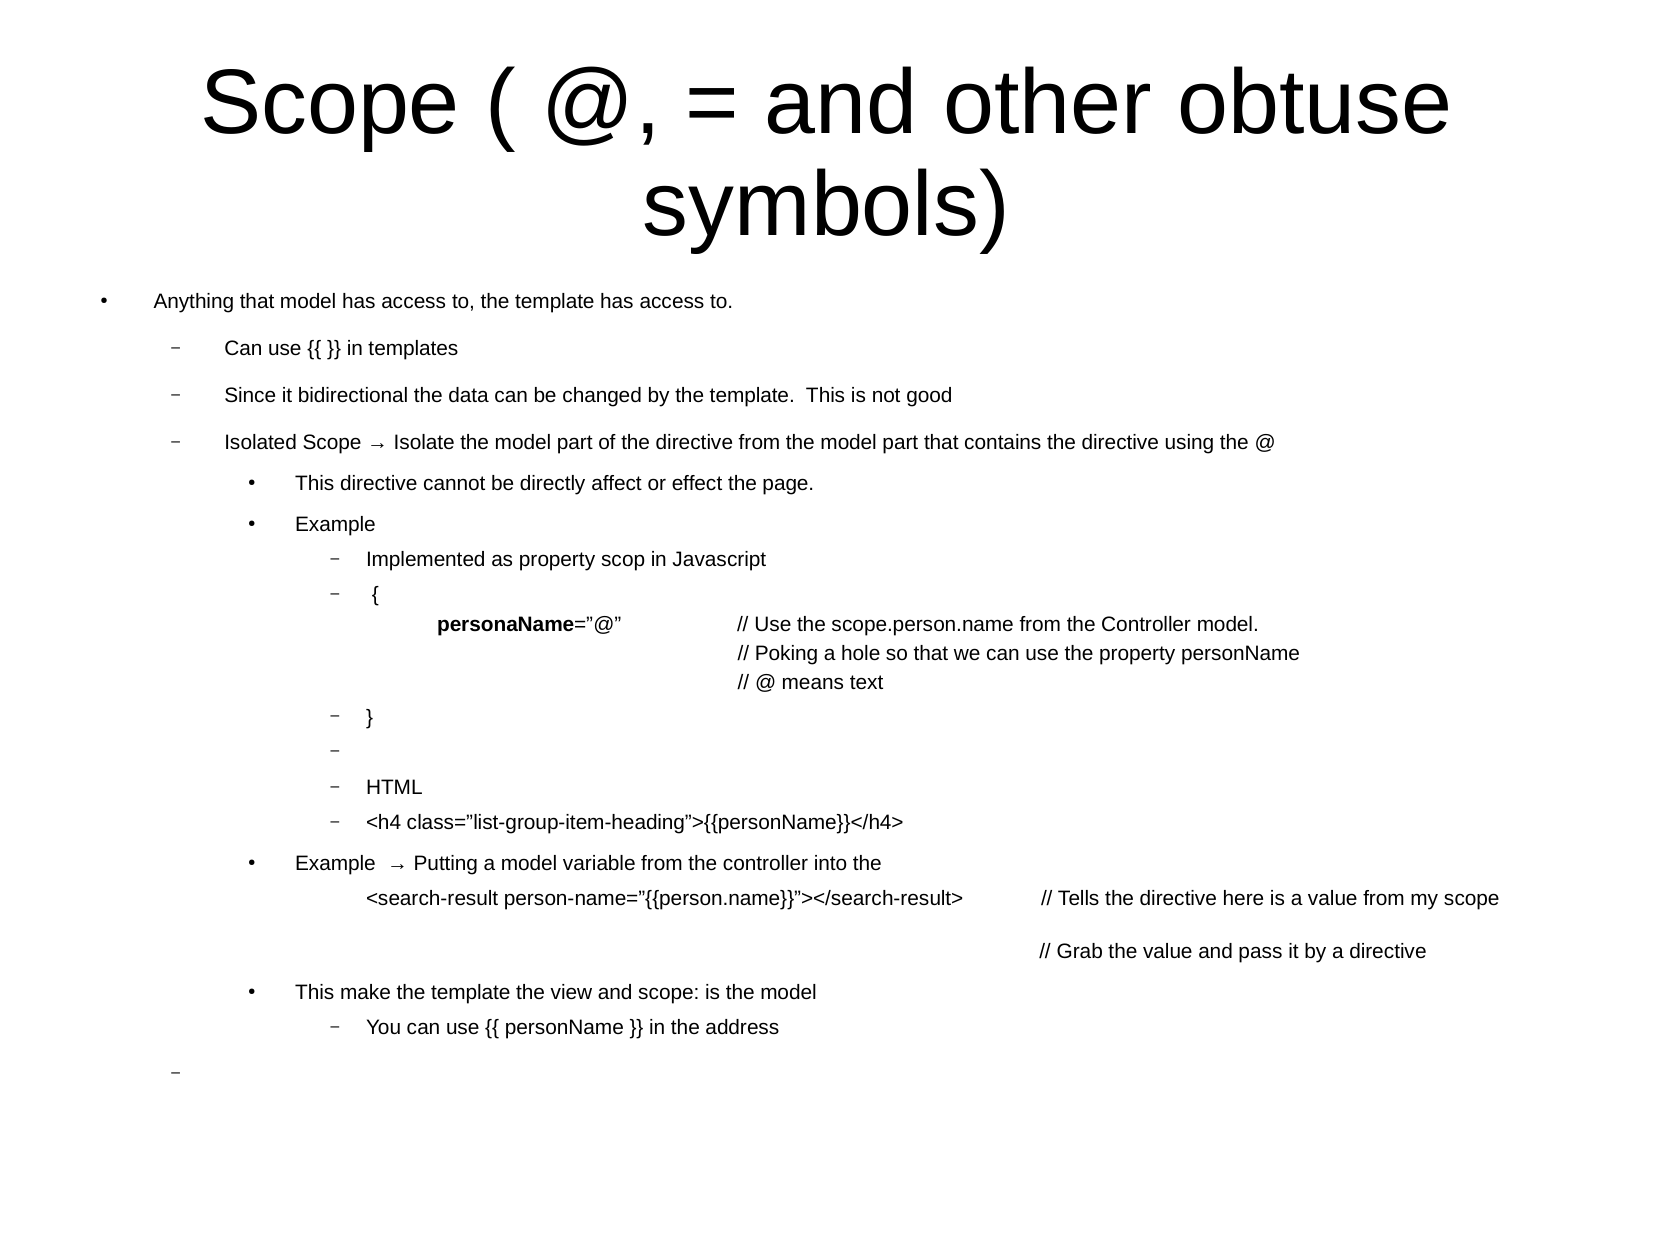

# Scope ( @, = and other obtuse symbols)
Anything that model has access to, the template has access to.
Can use {{ }} in templates
Since it bidirectional the data can be changed by the template. This is not good
Isolated Scope → Isolate the model part of the directive from the model part that contains the directive using the @
This directive cannot be directly affect or effect the page.
Example
Implemented as property scop in Javascript
 {
personaName=”@”		// Use the scope.person.name from the Controller model.
 // Poking a hole so that we can use the property personName
 // @ means text
}
HTML
<h4 class=”list-group-item-heading”>{{personName}}</h4>
Example → Putting a model variable from the controller into the
<search-result person-name=”{{person.name}}”></search-result>		// Tells the directive here is a value from my scope
			 // Grab the value and pass it by a directive
This make the template the view and scope: is the model
You can use {{ personName }} in the address